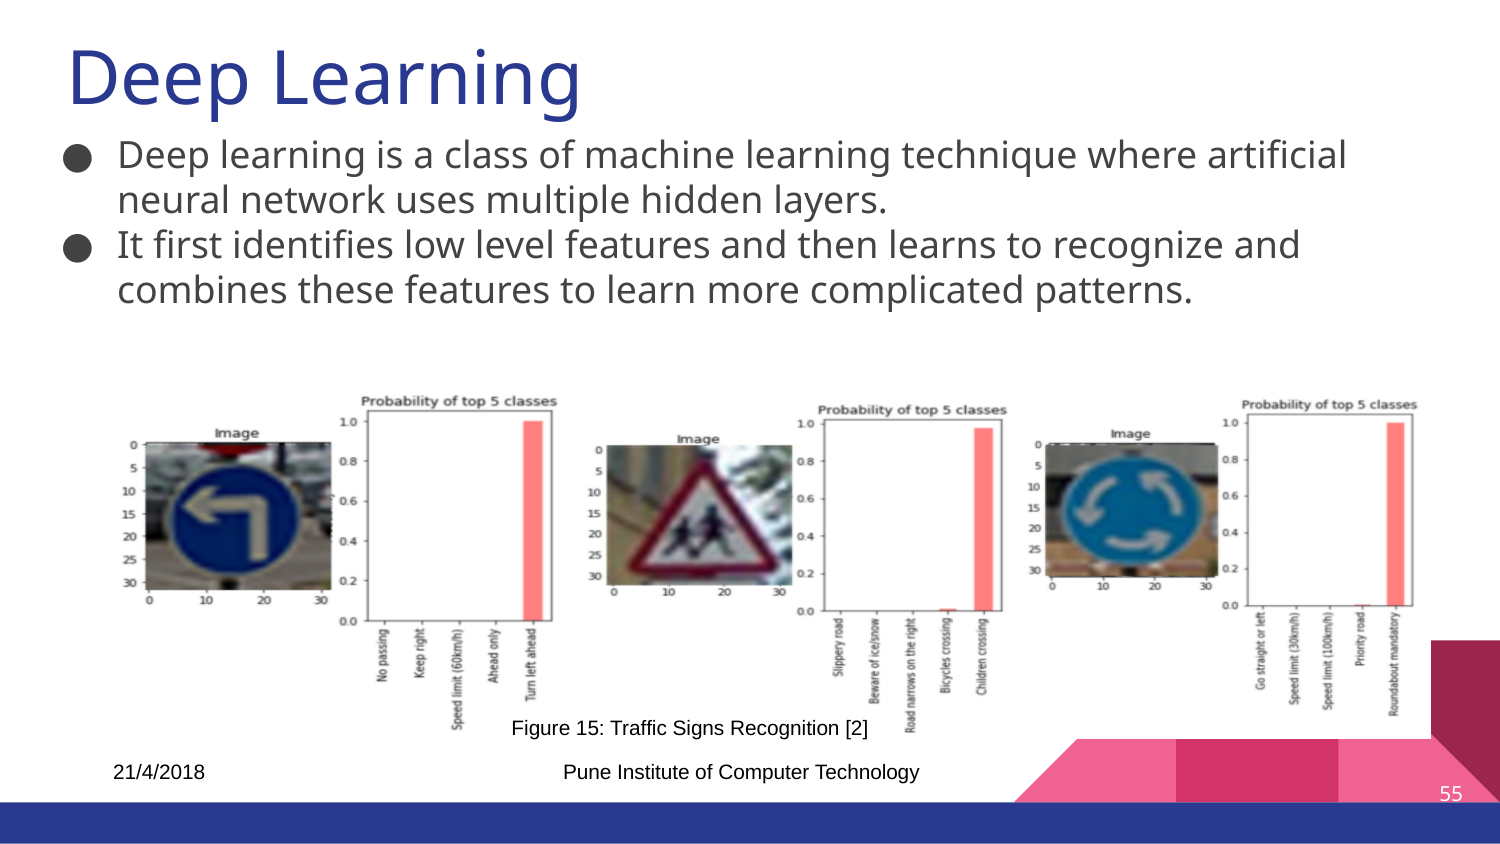

# Deep Learning
Deep learning is a class of machine learning technique where artificial neural network uses multiple hidden layers.
It first identifies low level features and then learns to recognize and combines these features to learn more complicated patterns.
Figure 15: Traffic Signs Recognition [2]